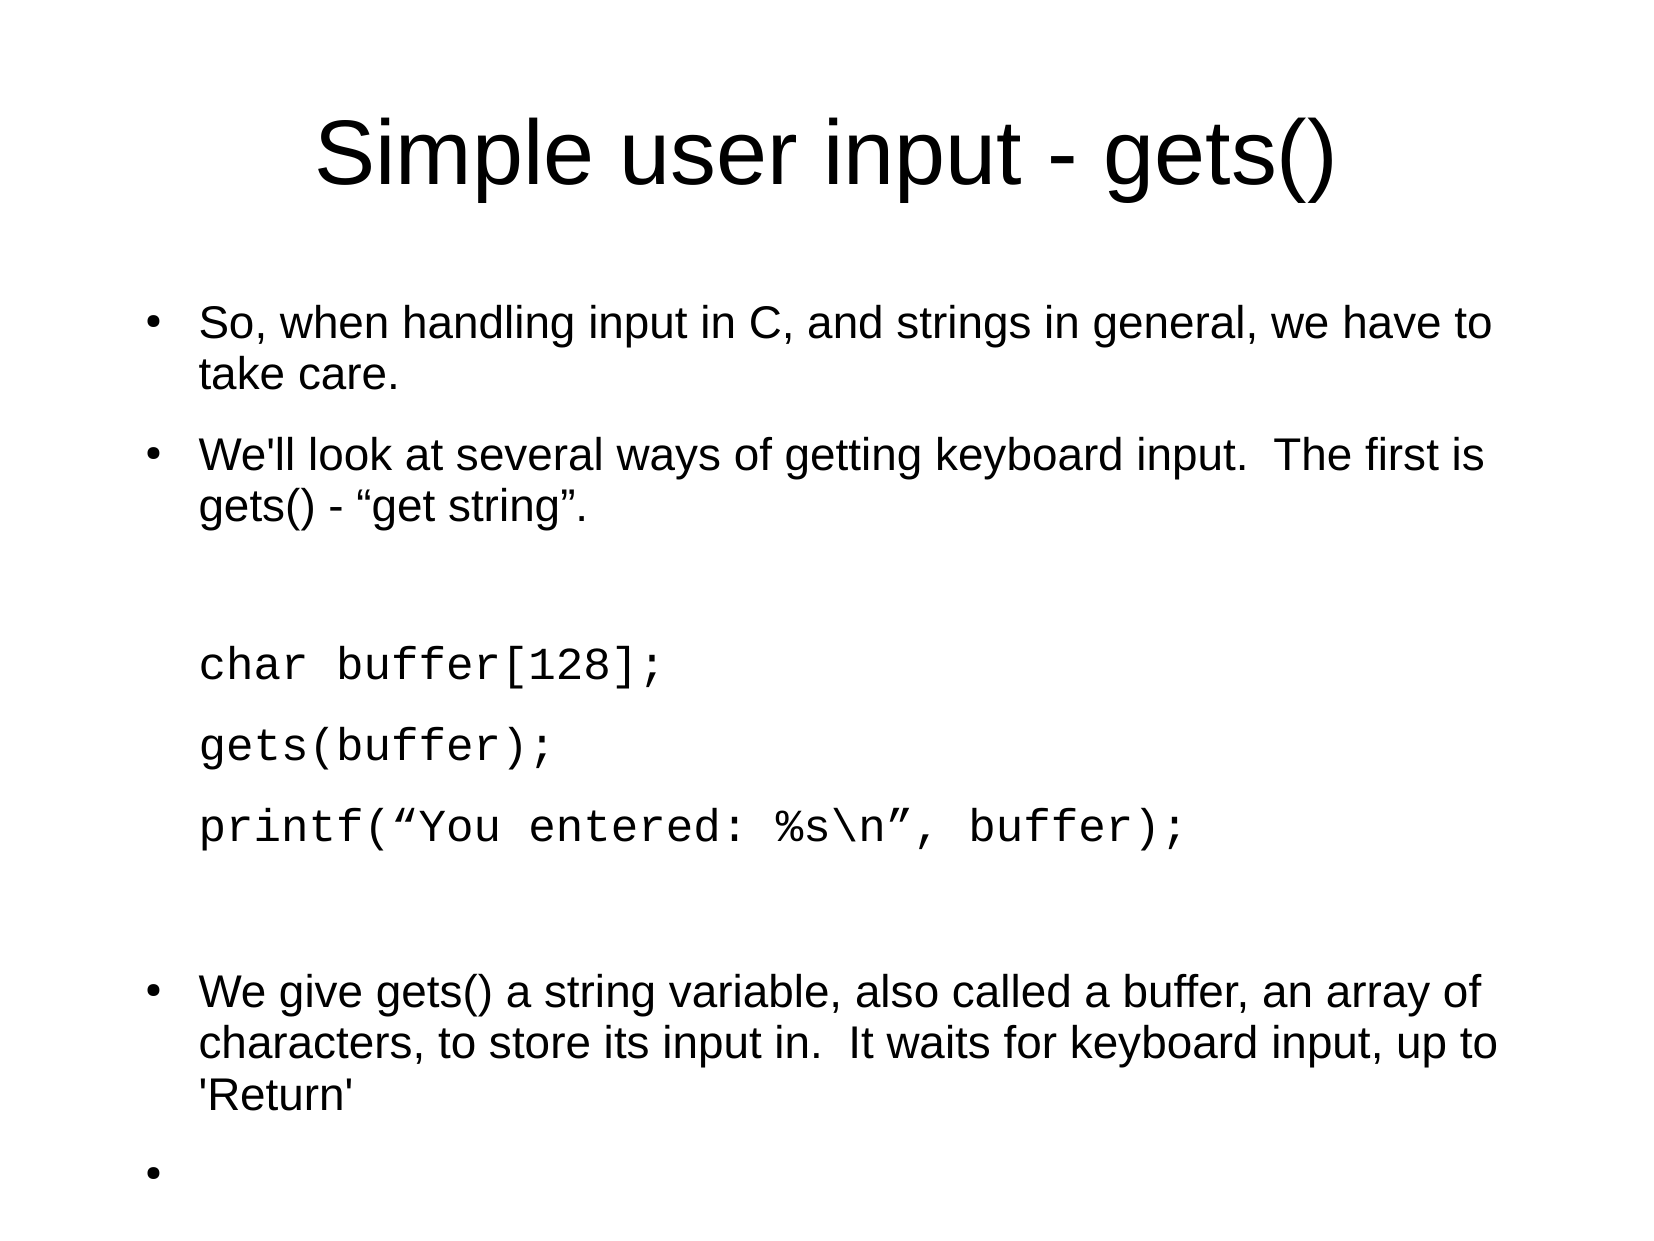

# Simple user input - gets()
So, when handling input in C, and strings in general, we have to take care.
We'll look at several ways of getting keyboard input. The first is gets() - “get string”.
char buffer[128];
gets(buffer);
printf(“You entered: %s\n”, buffer);
We give gets() a string variable, also called a buffer, an array of characters, to store its input in. It waits for keyboard input, up to 'Return'